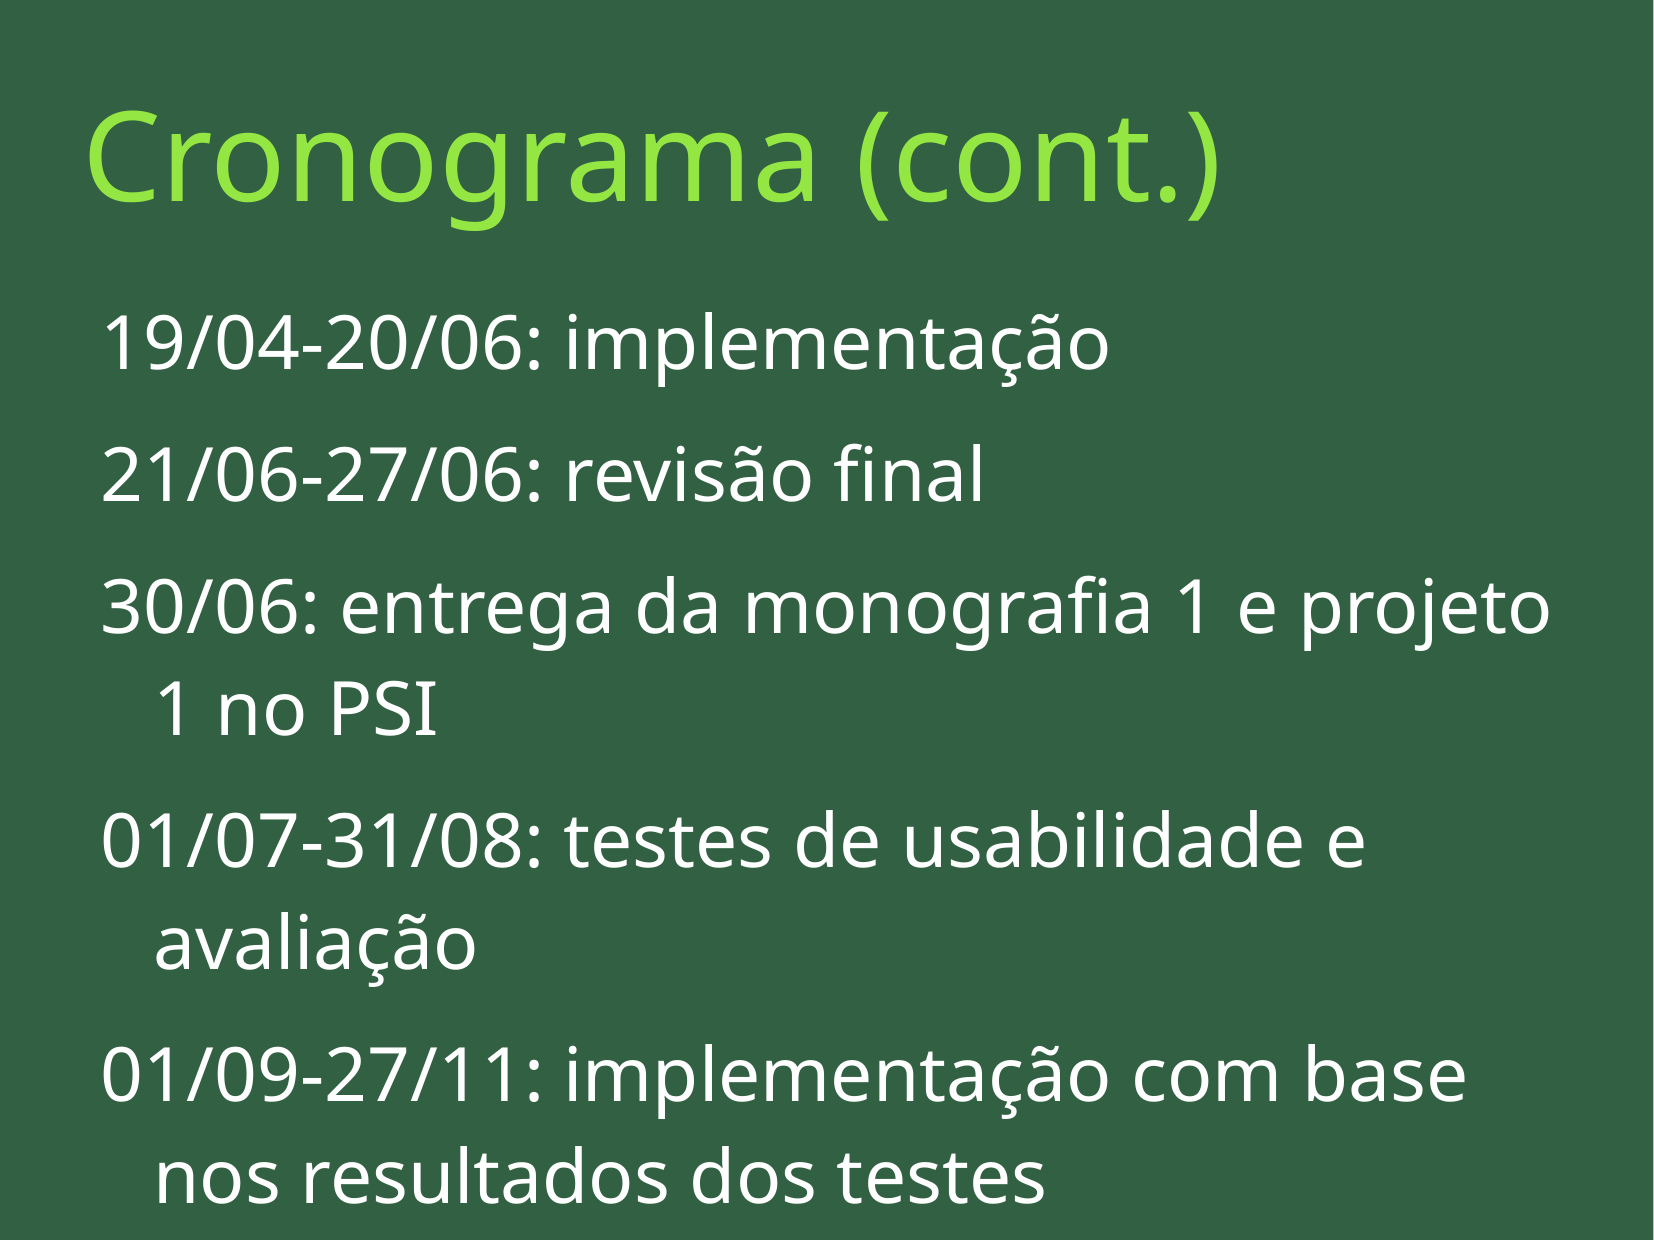

# Cronograma (cont.)
19/04-20/06: implementação
21/06-27/06: revisão final
30/06: entrega da monografia 1 e projeto 1 no PSI
01/07-31/08: testes de usabilidade e avaliação
01/09-27/11: implementação com base nos resultados dos testes
30/11: entrega da monografia 2 e projeto 2 no PCS